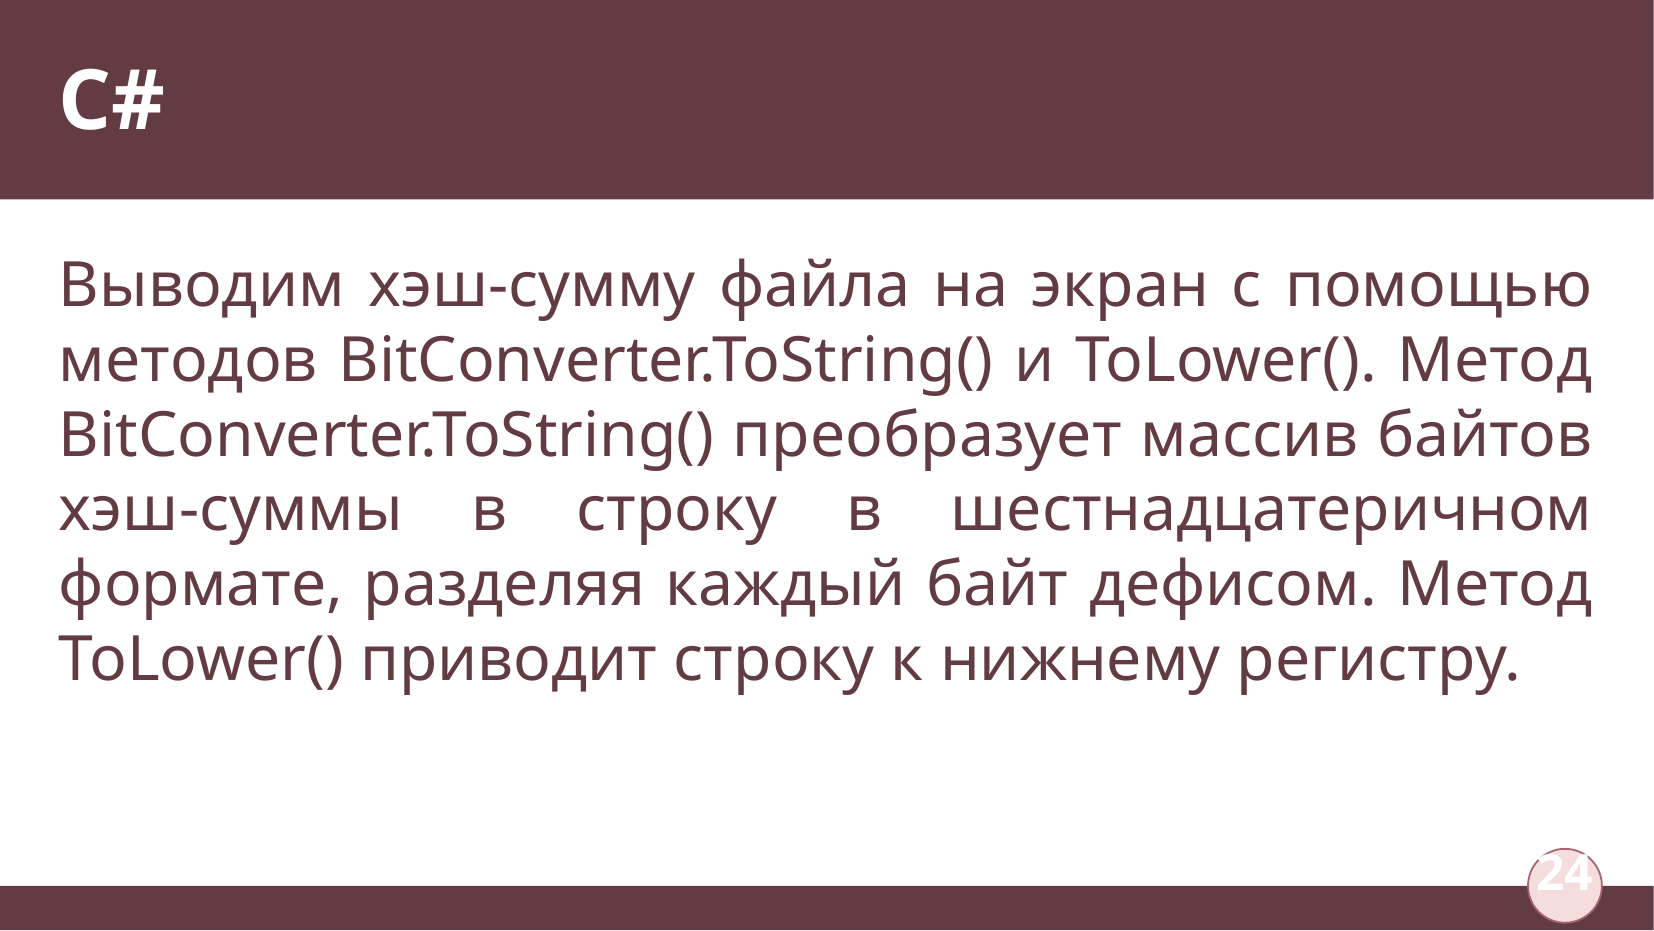

# C#
Выводим хэш-сумму файла на экран с помощью методов BitConverter.ToString() и ToLower(). Метод BitConverter.ToString() преобразует массив байтов хэш-суммы в строку в шестнадцатеричном формате, разделяя каждый байт дефисом. Метод ToLower() приводит строку к нижнему регистру.